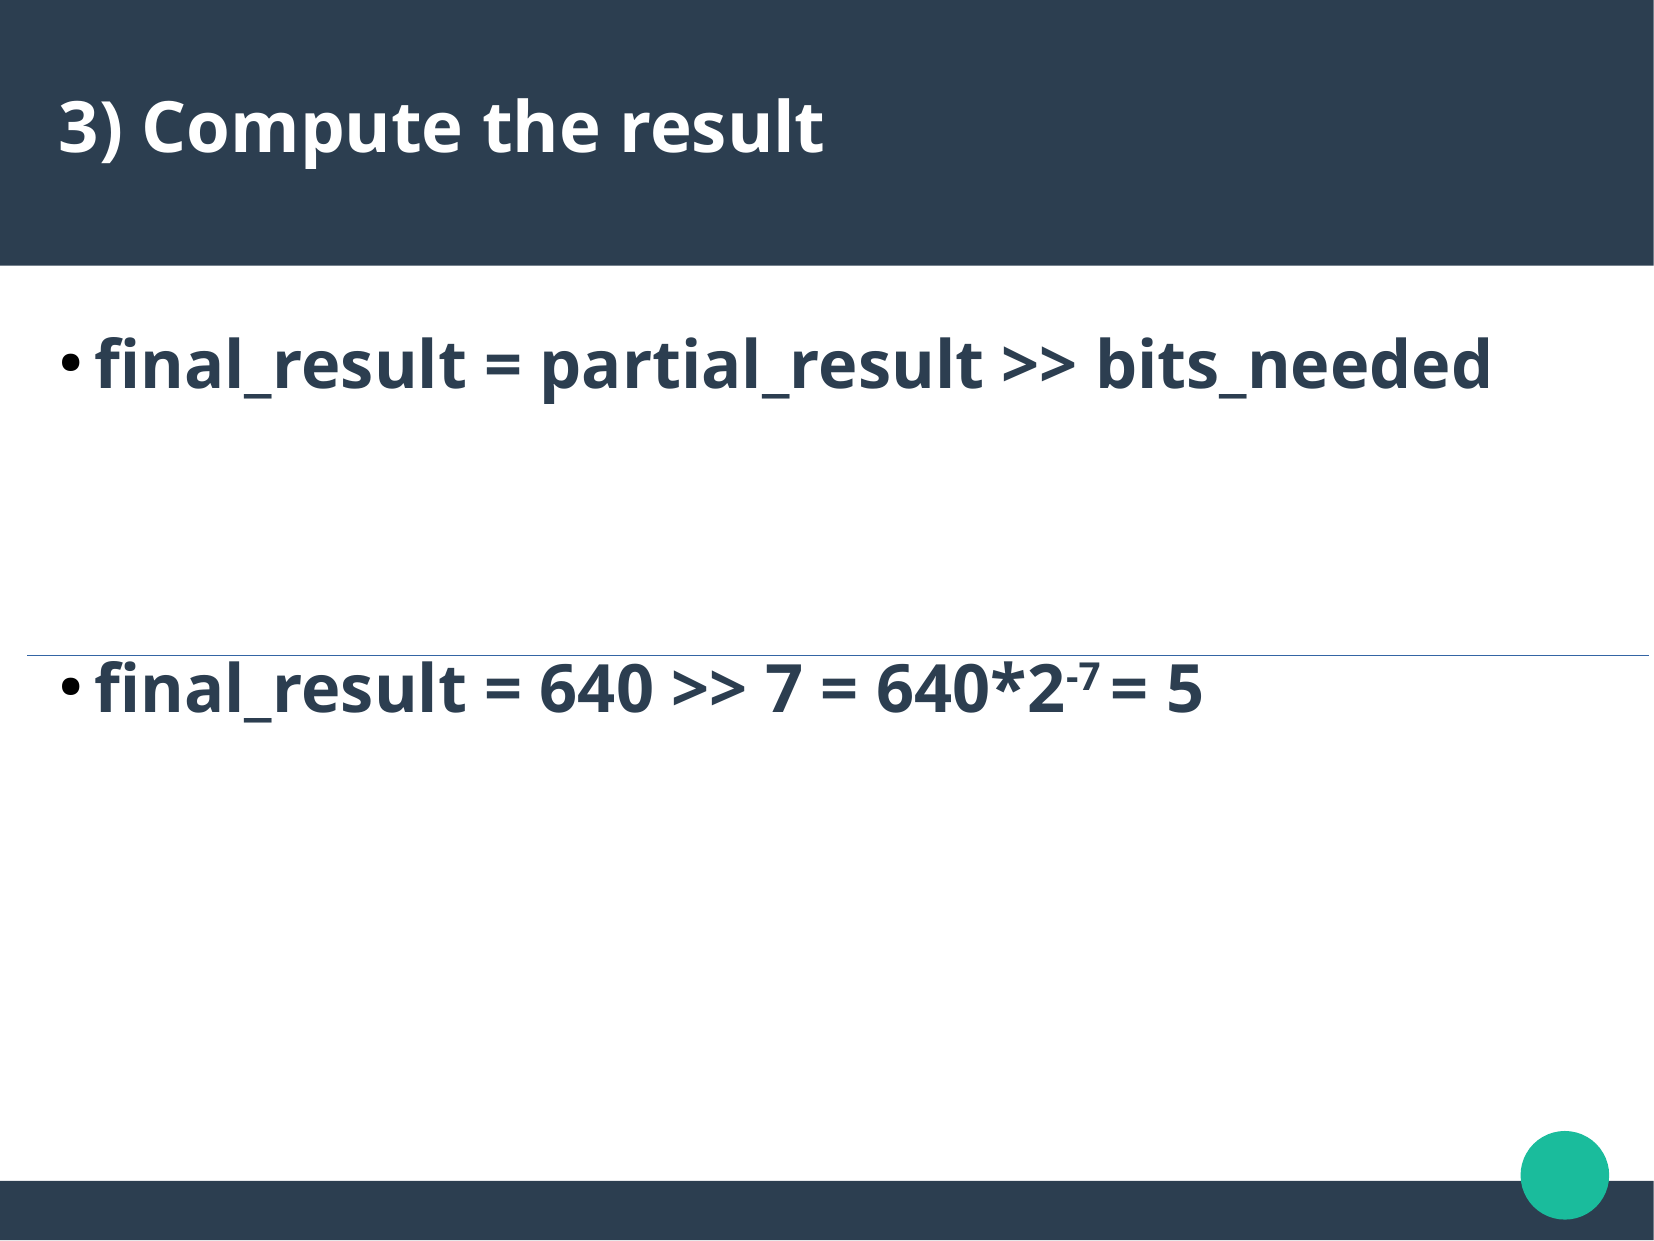

# 3) Compute the result
final_result = partial_result >> bits_needed
final_result = 640 >> 7 = 640*2-7 = 5